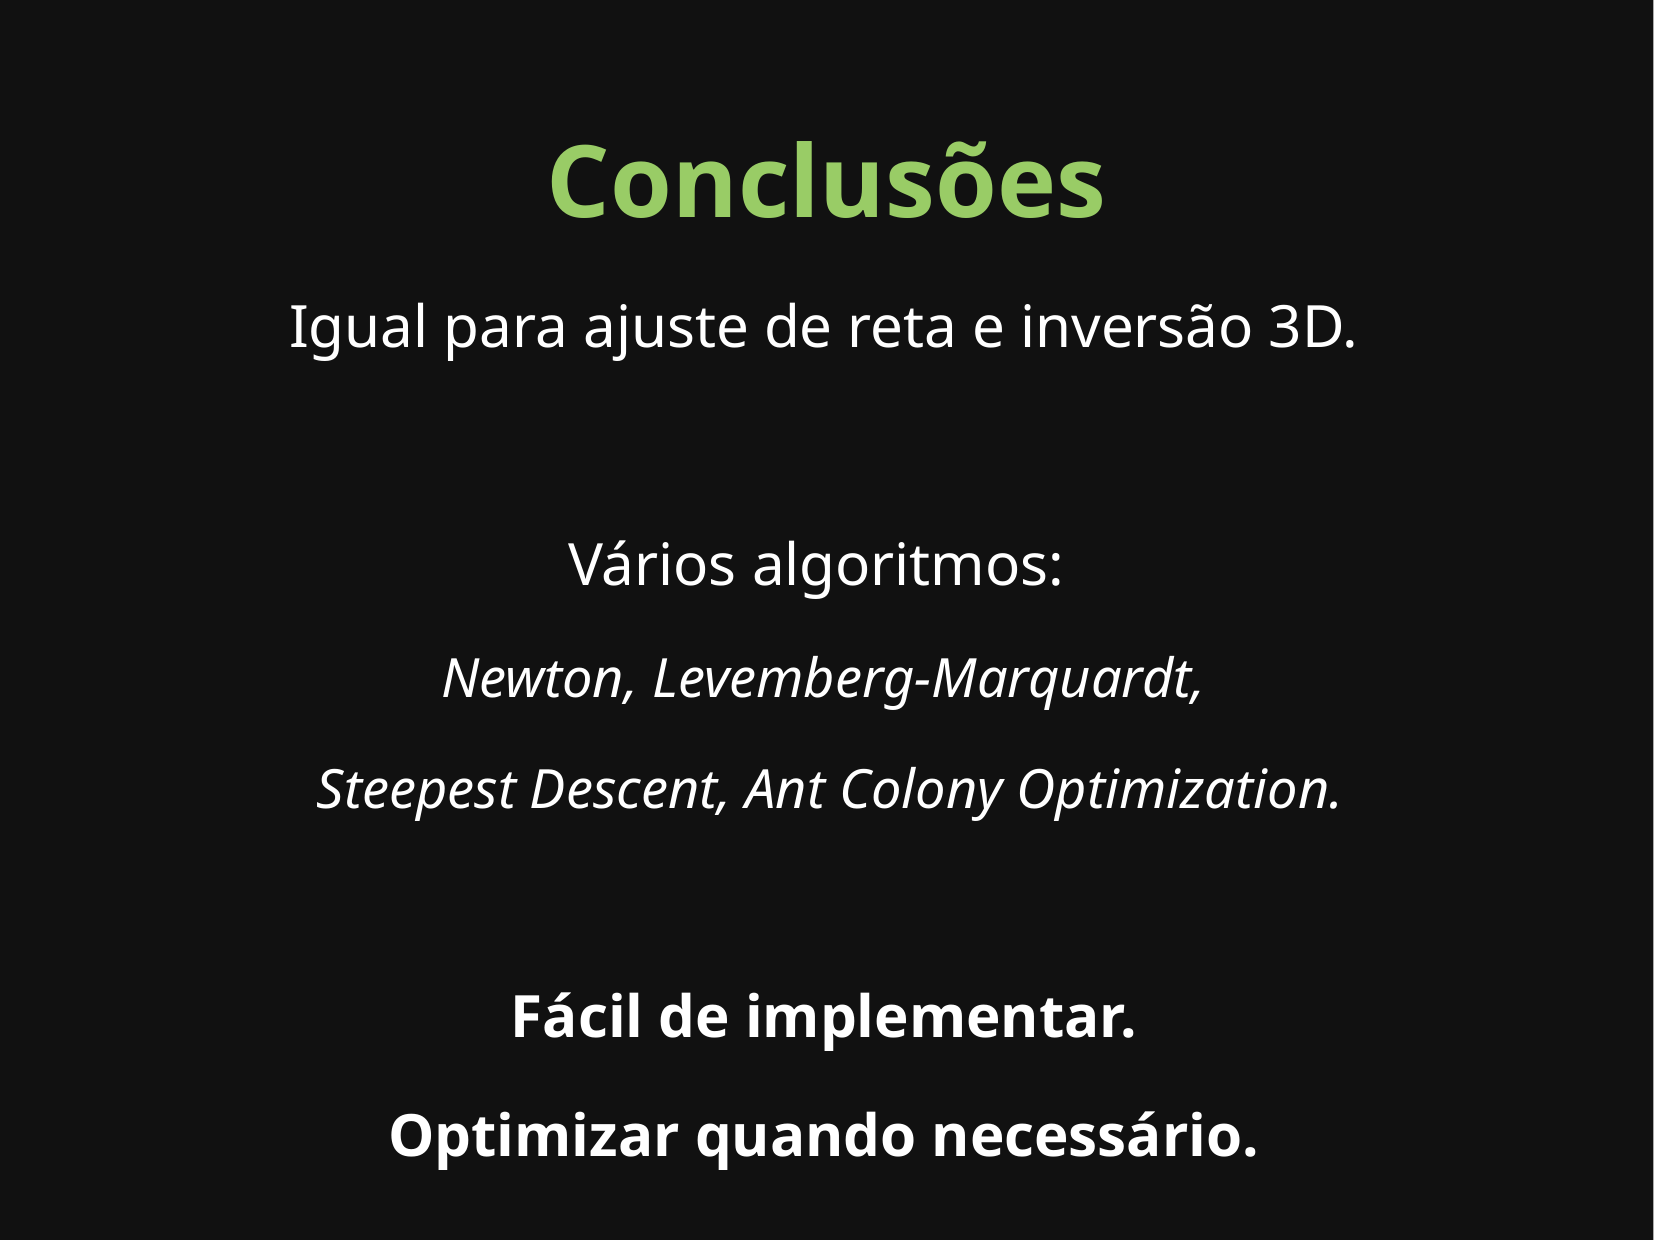

# Conclusões
Igual para ajuste de reta e inversão 3D.
Vários algoritmos:
Newton, Levemberg-Marquardt,
 Steepest Descent, Ant Colony Optimization.
Fácil de implementar.
Optimizar quando necessário.